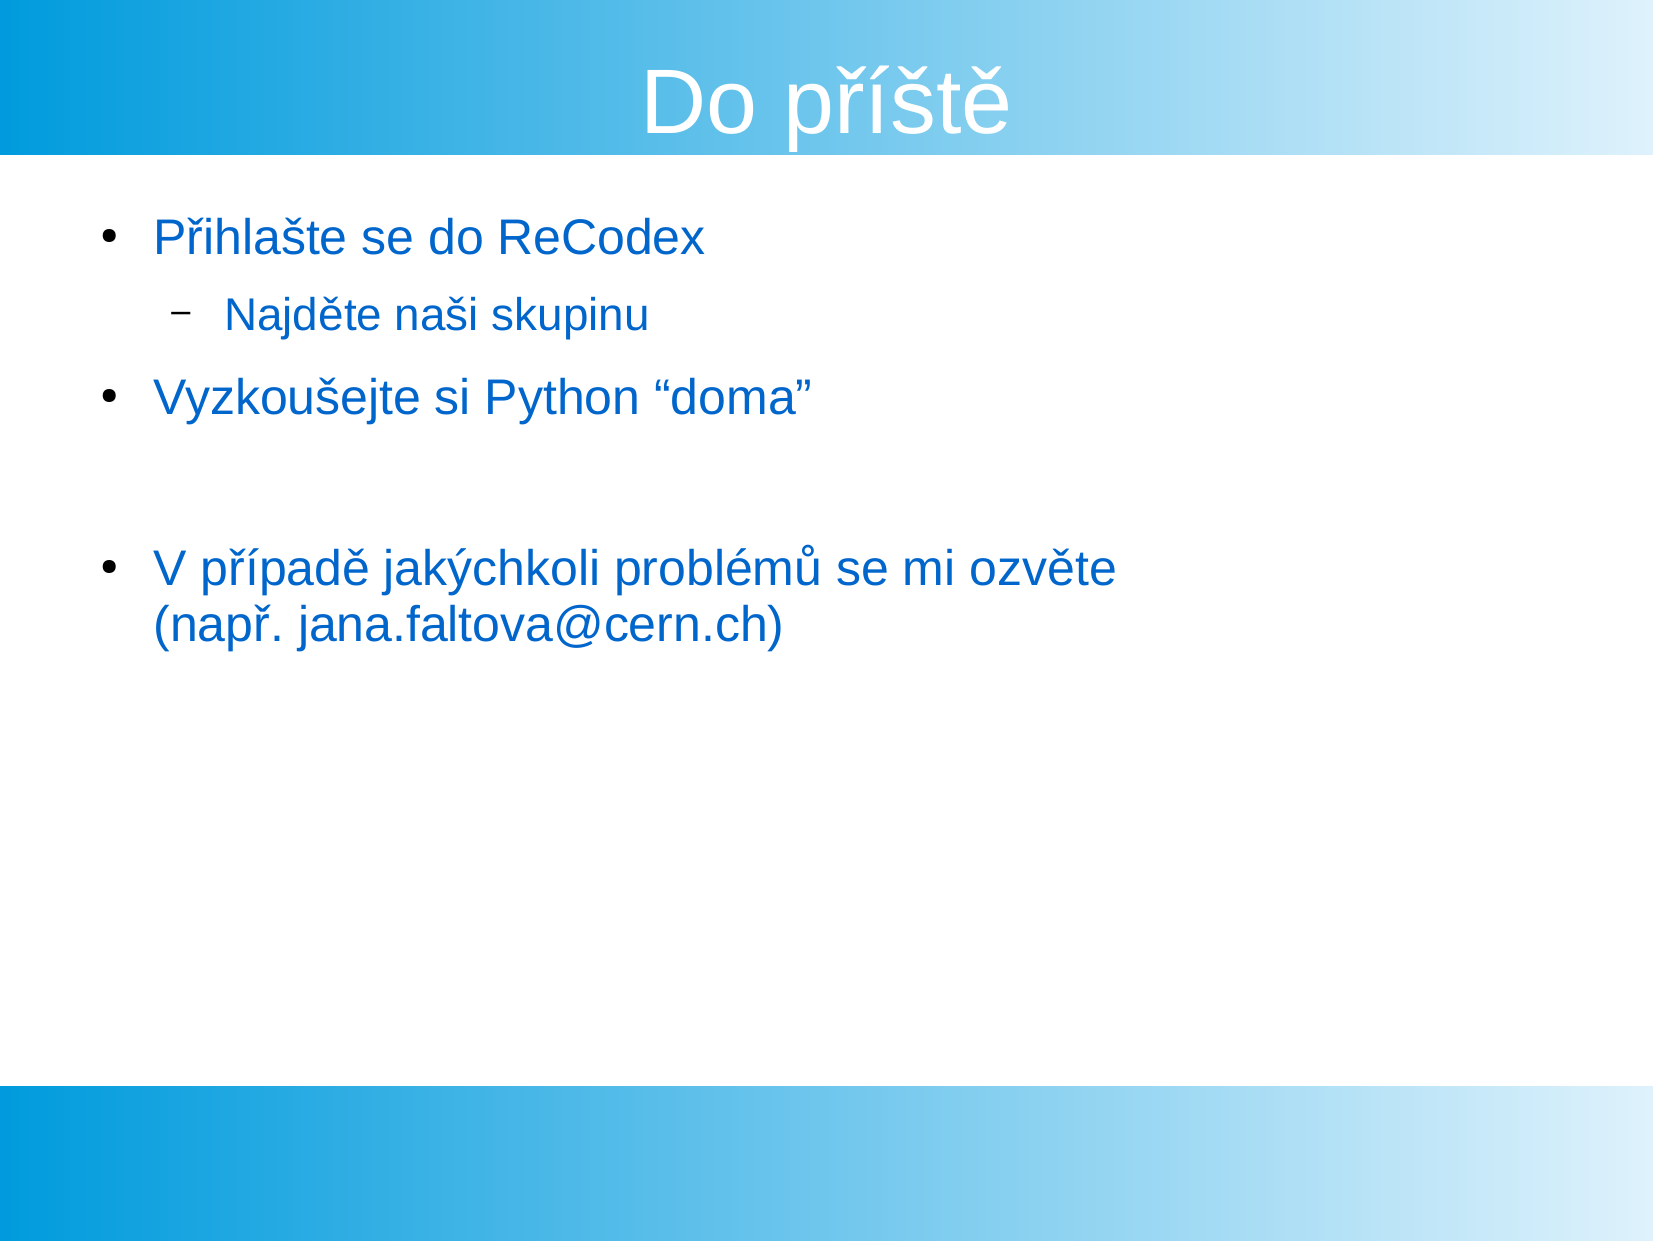

# Do příště
Přihlašte se do ReCodex
Najděte naši skupinu
Vyzkoušejte si Python “doma”
V případě jakýchkoli problémů se mi ozvěte
(např. jana.faltova@cern.ch)